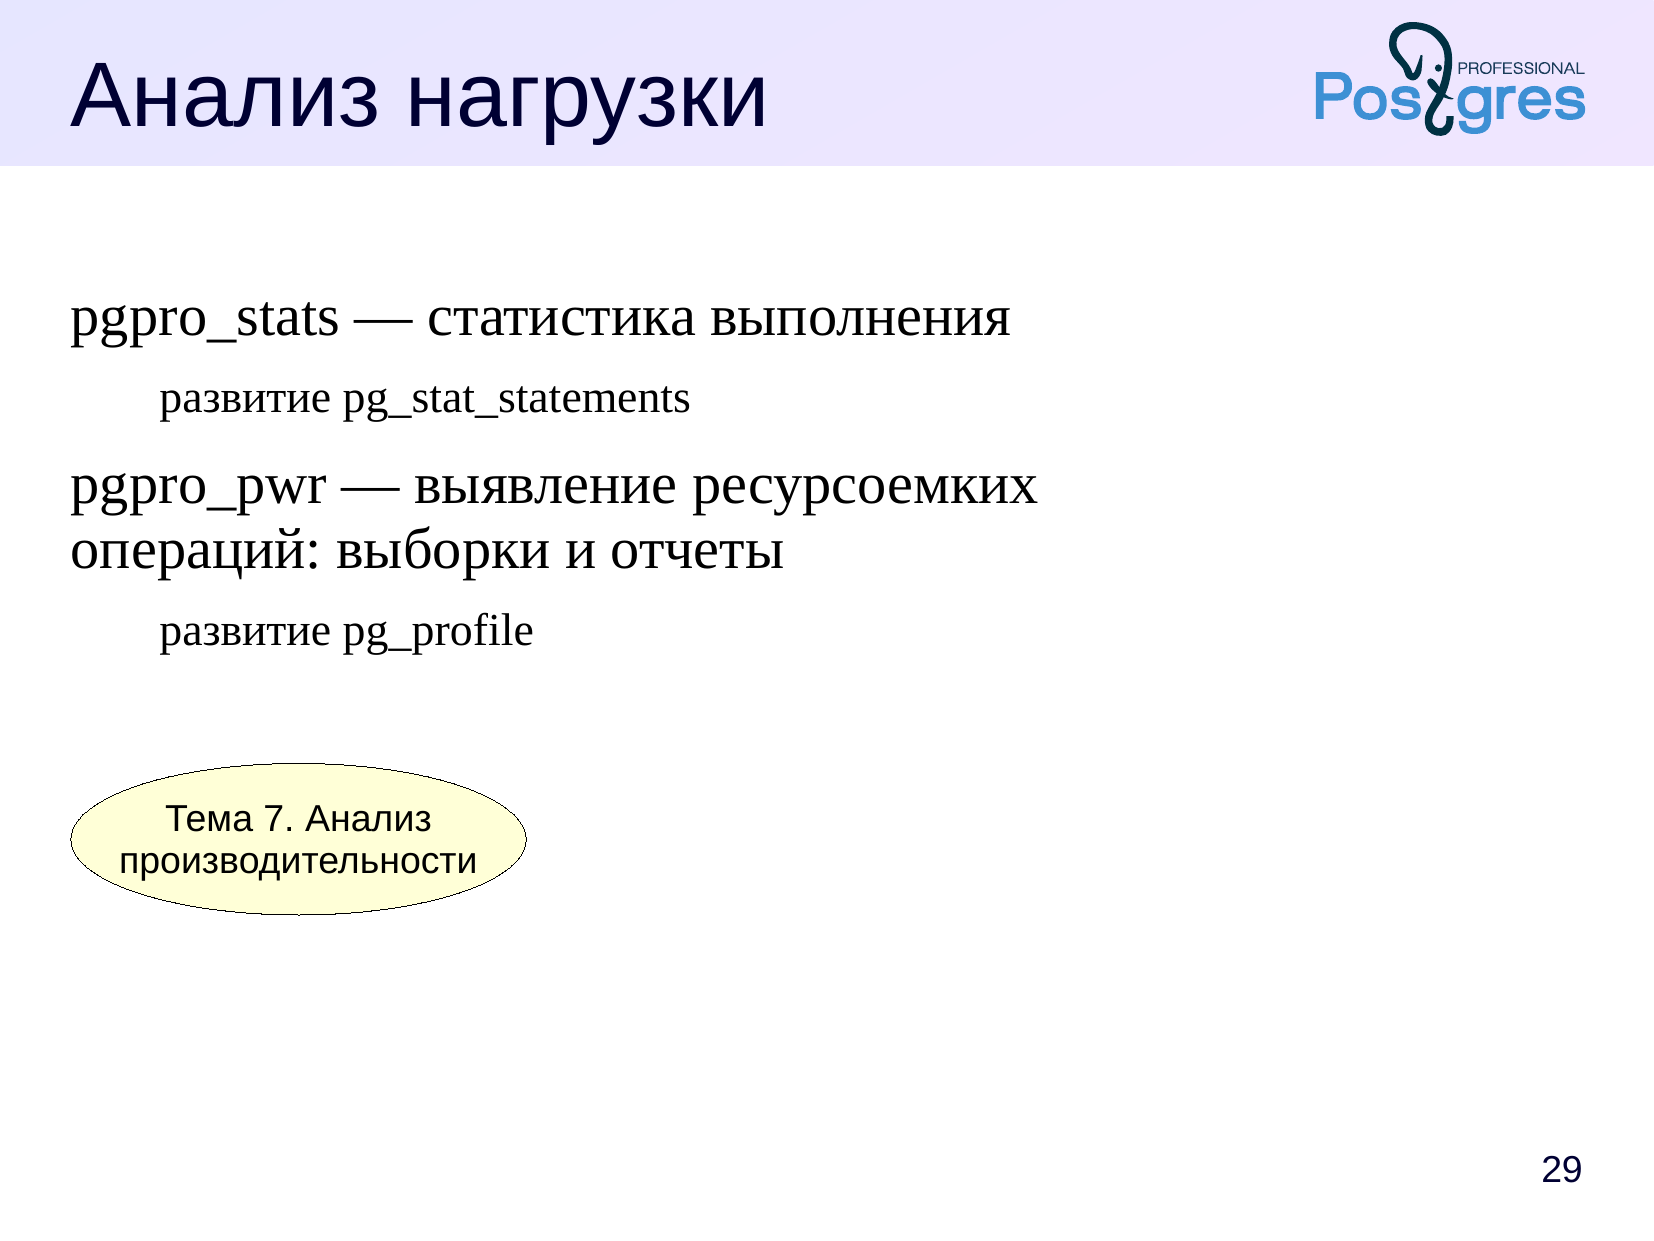

# Анализ нагрузки
pgpro_stats — статистика выполнения
развитие pg_stat_statements
pgpro_pwr — выявление ресурсоемких
операций: выборки и отчеты
развитие pg_profile
Тема 7. Анализ
производительности